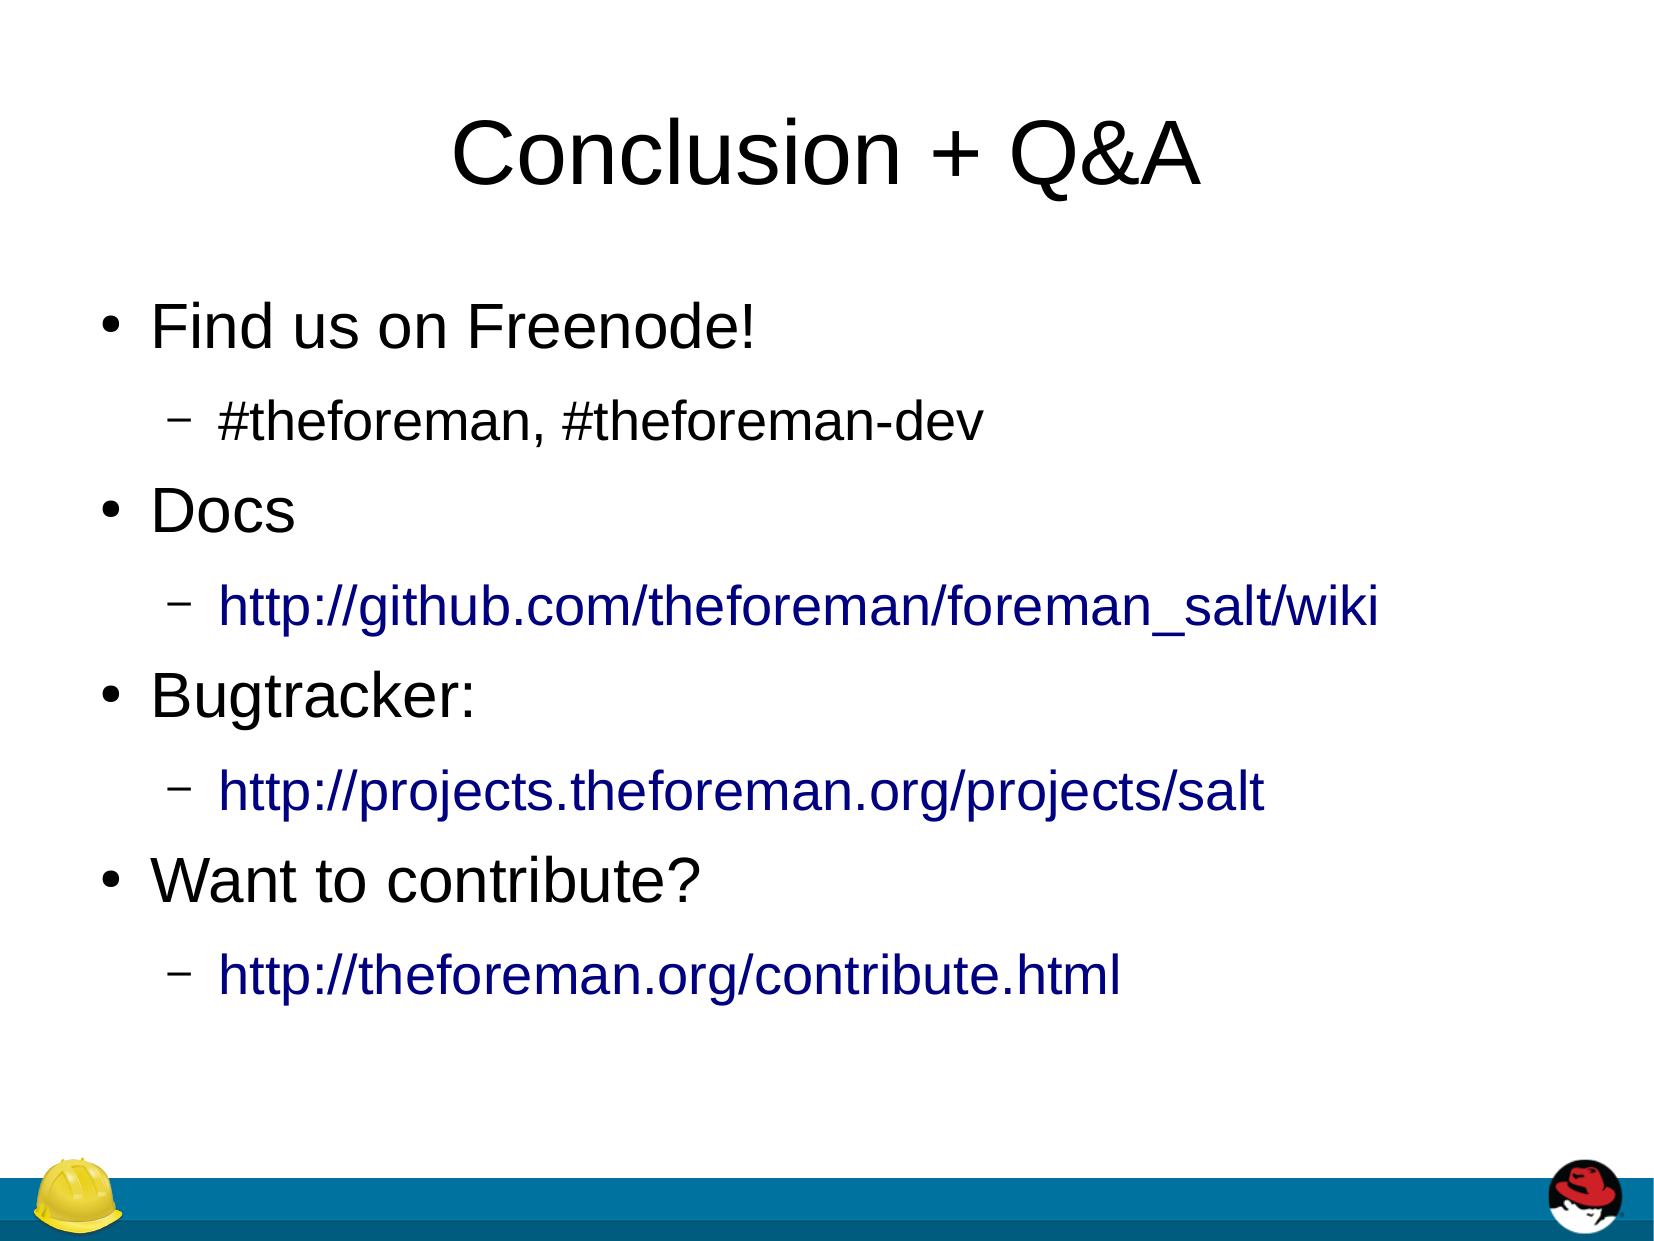

# Conclusion + Q&A
Find us on Freenode!
#theforeman, #theforeman-dev
Docs
http://github.com/theforeman/foreman_salt/wiki
Bugtracker:
http://projects.theforeman.org/projects/salt
Want to contribute?
http://theforeman.org/contribute.html